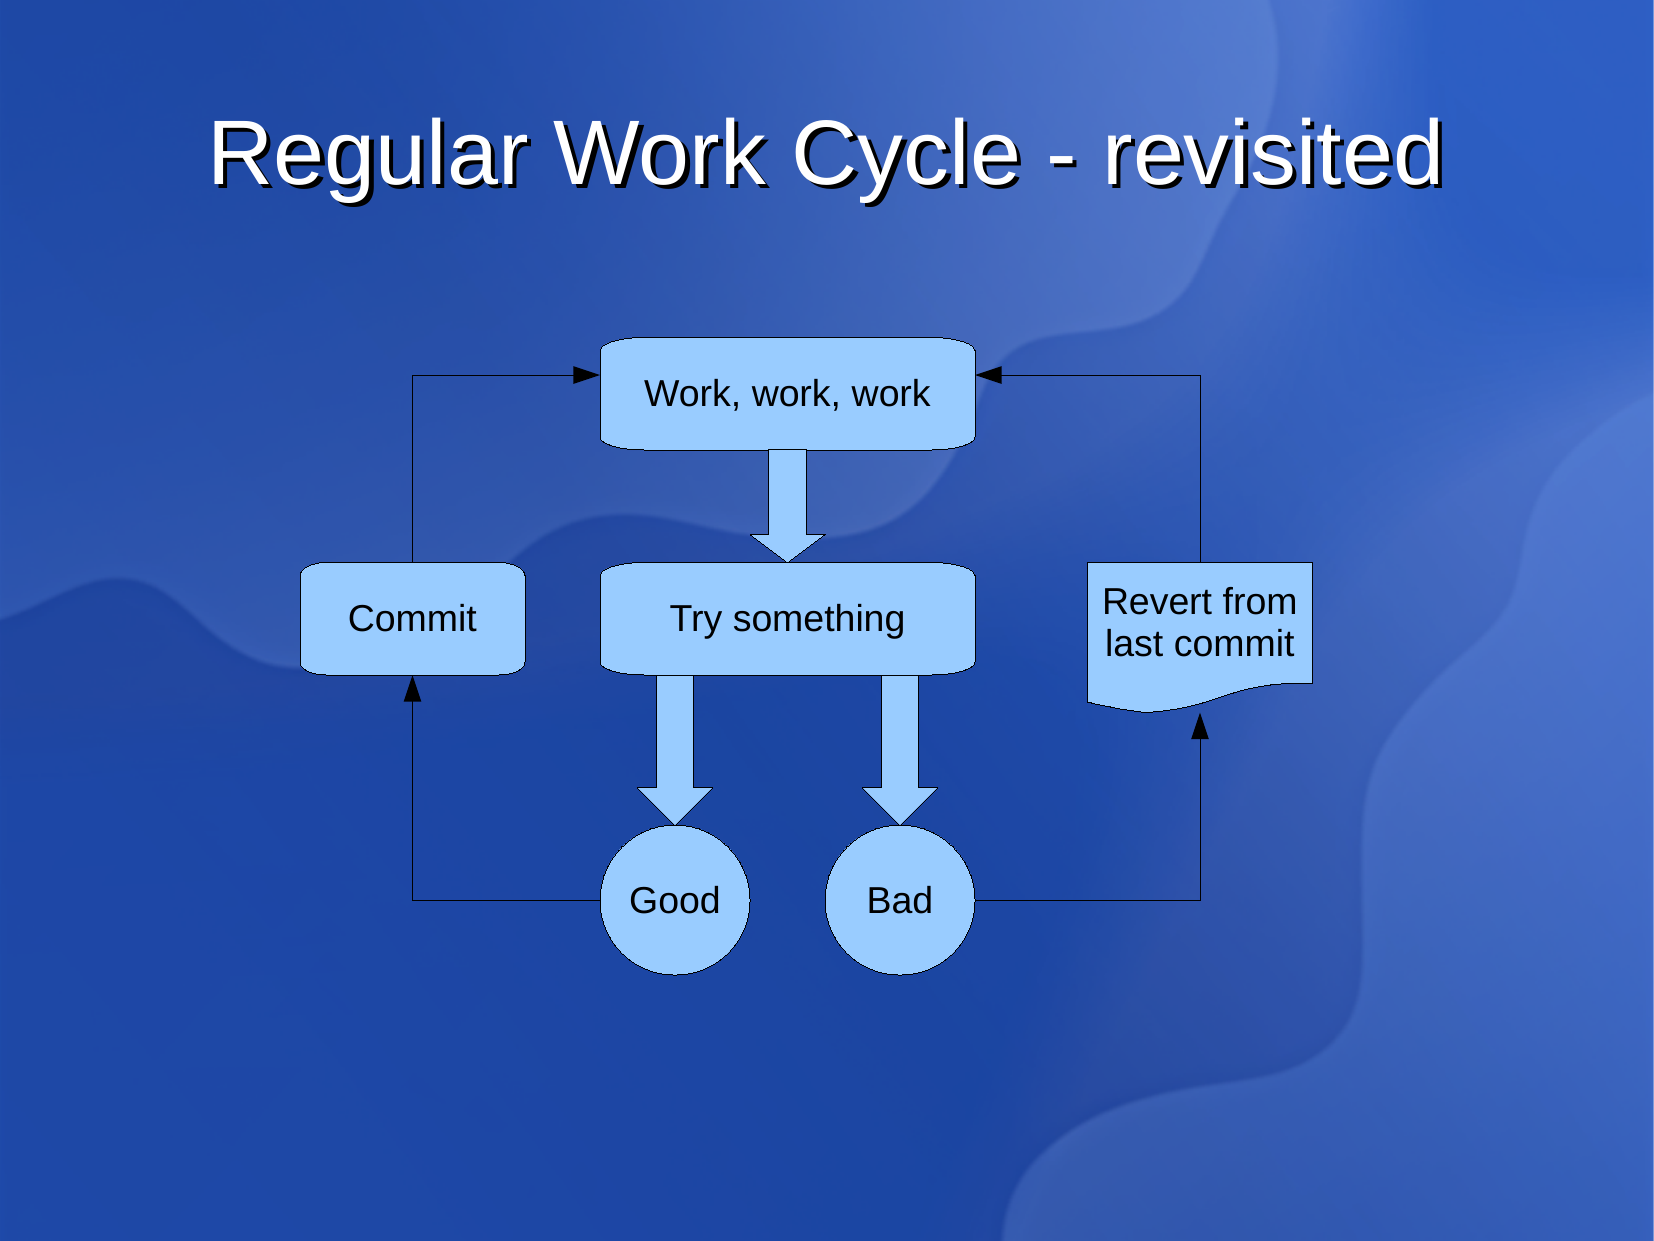

# Regular Work Cycle - revisited
Work, work, work
Commit
Try something
Revert from
last commit
Good
Bad